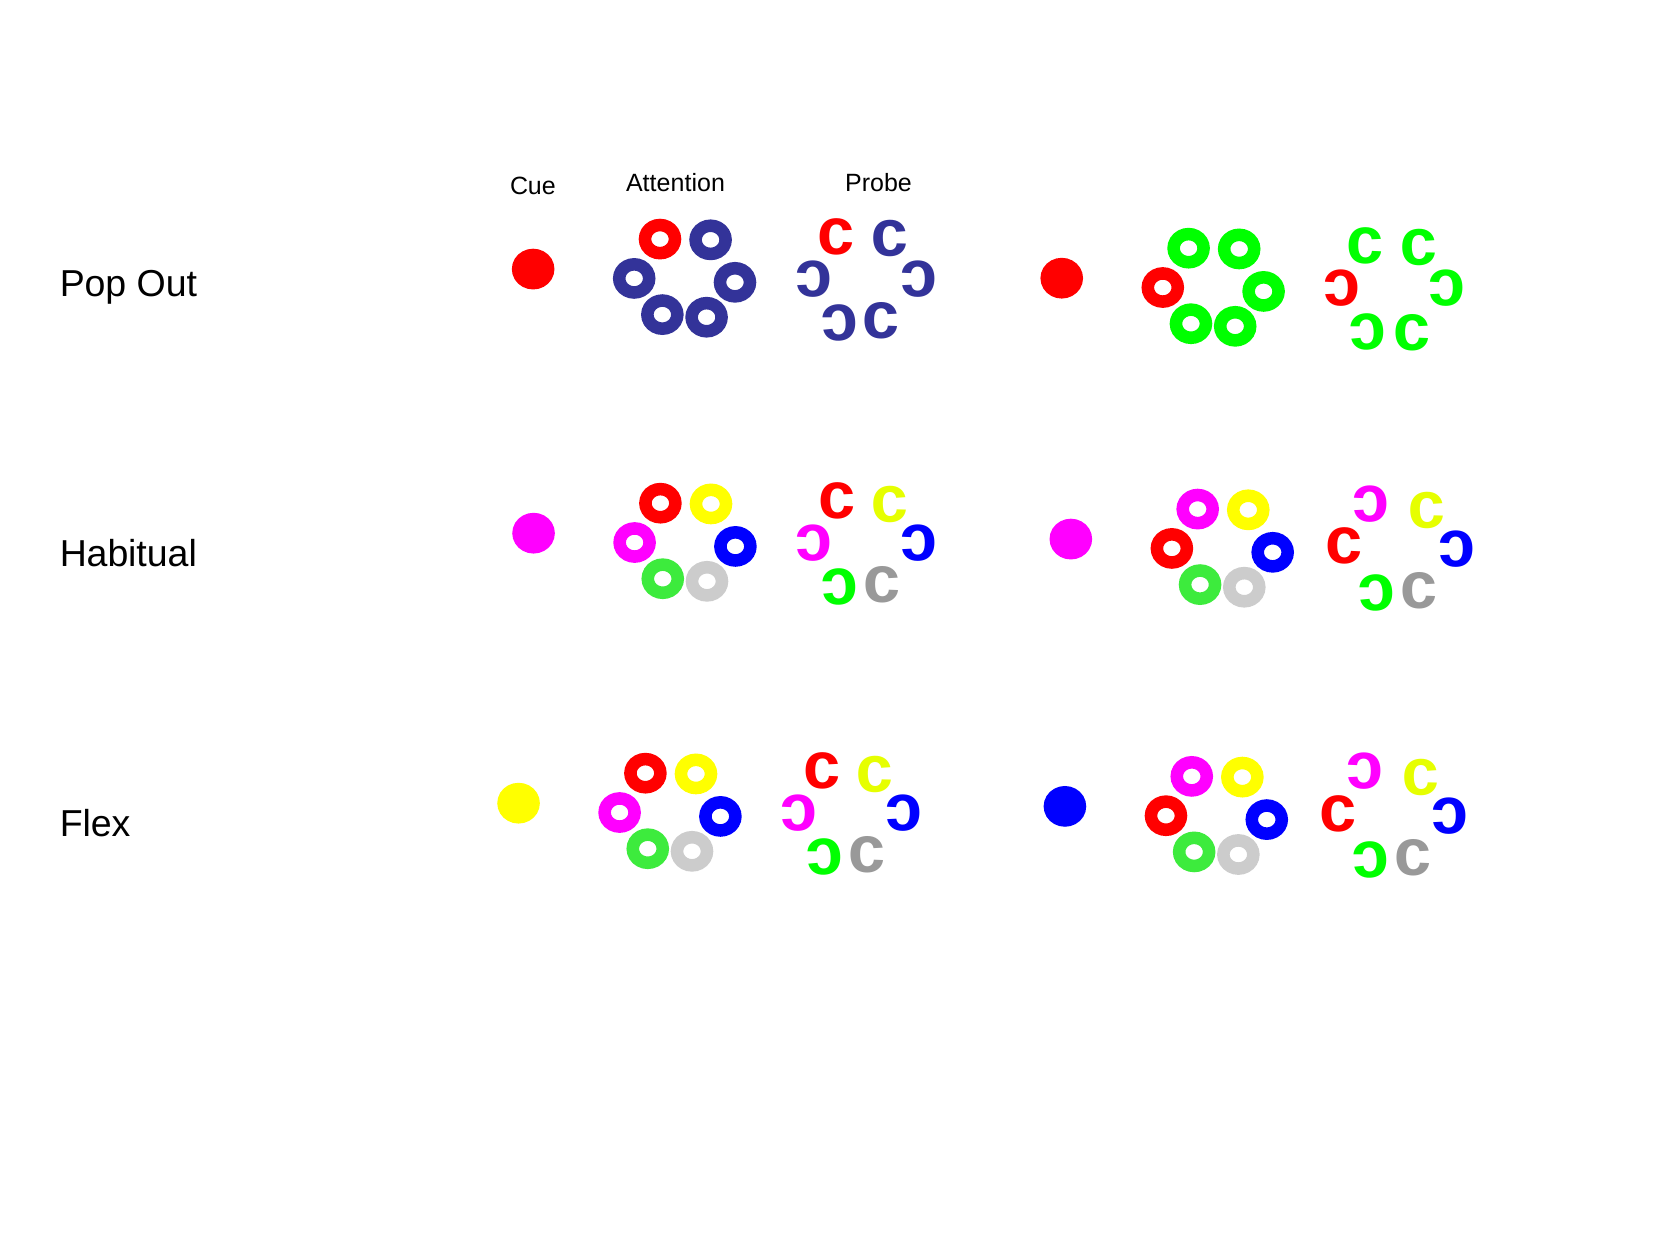

Probe
Attention
Cue
c
c
c
c
c
c
c
c
Pop Out
c
c
c
c
c
c
c
c
c
c
c
c
Habitual
c
c
c
c
c
c
c
c
c
c
c
c
Flex
c
c
c
c